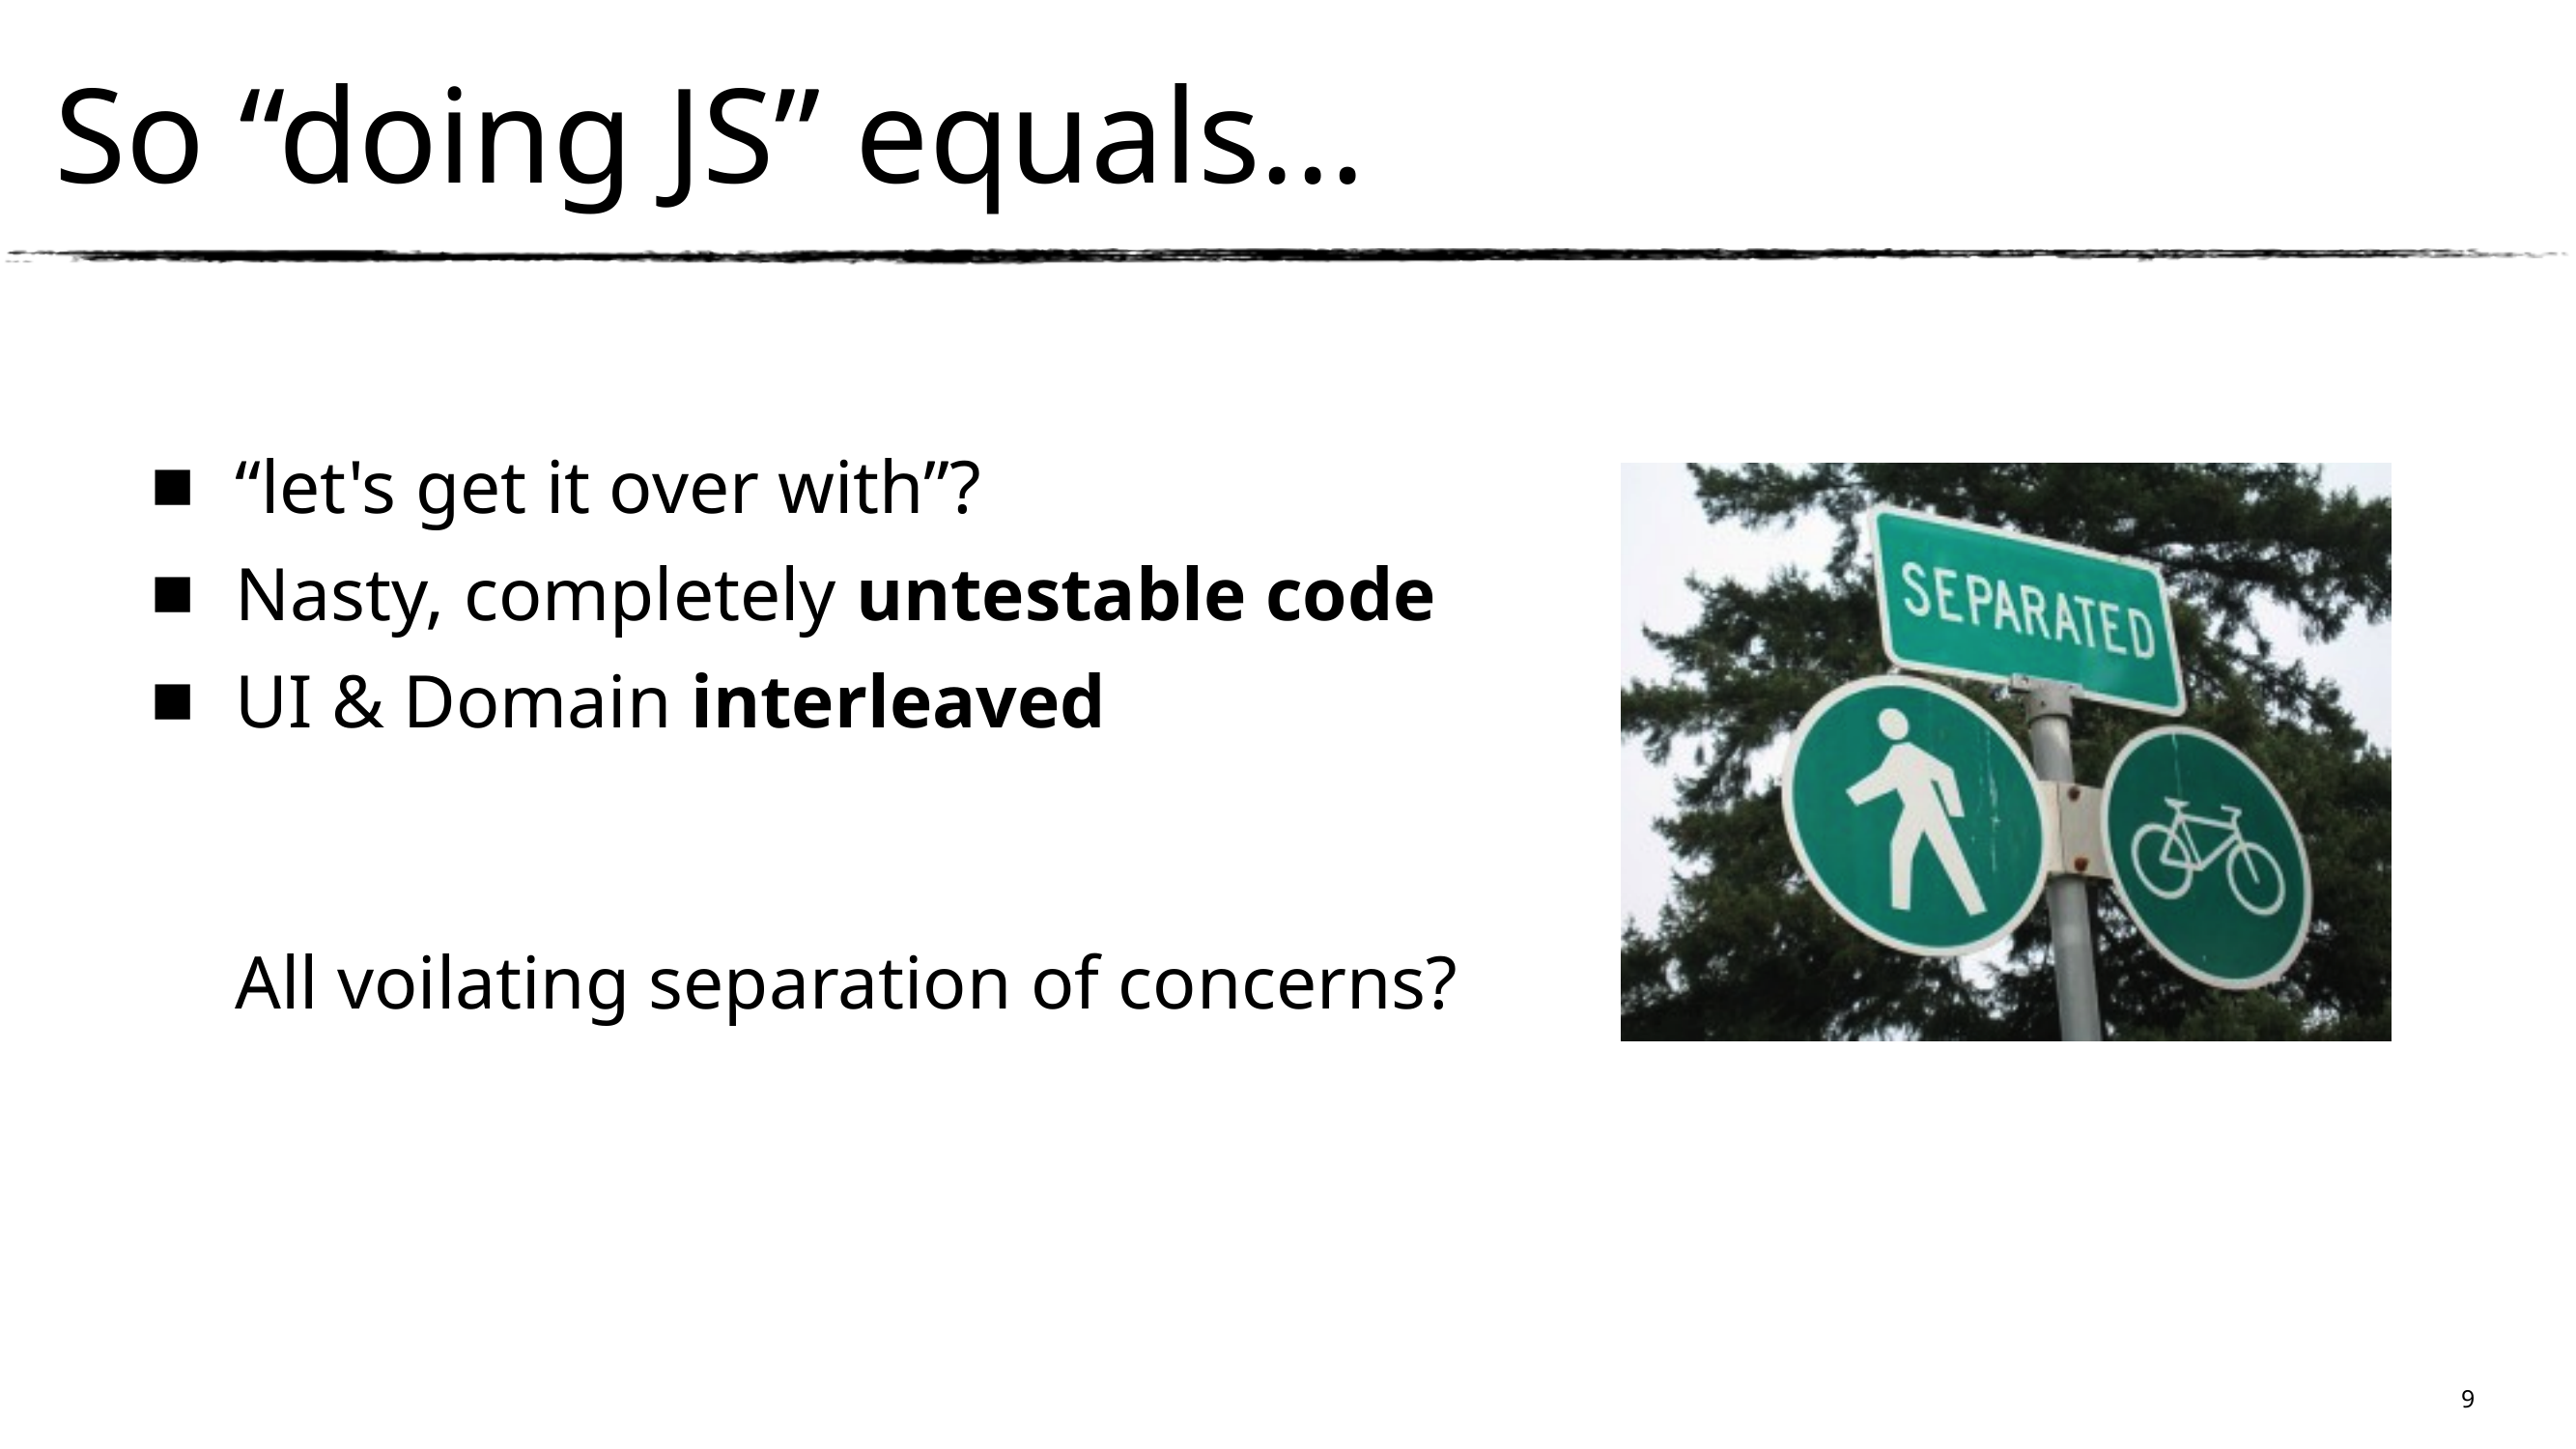

So “doing JS” equals...
“let's get it over with”?
Nasty, completely untestable code
UI & Domain interleaved
All voilating separation of concerns?